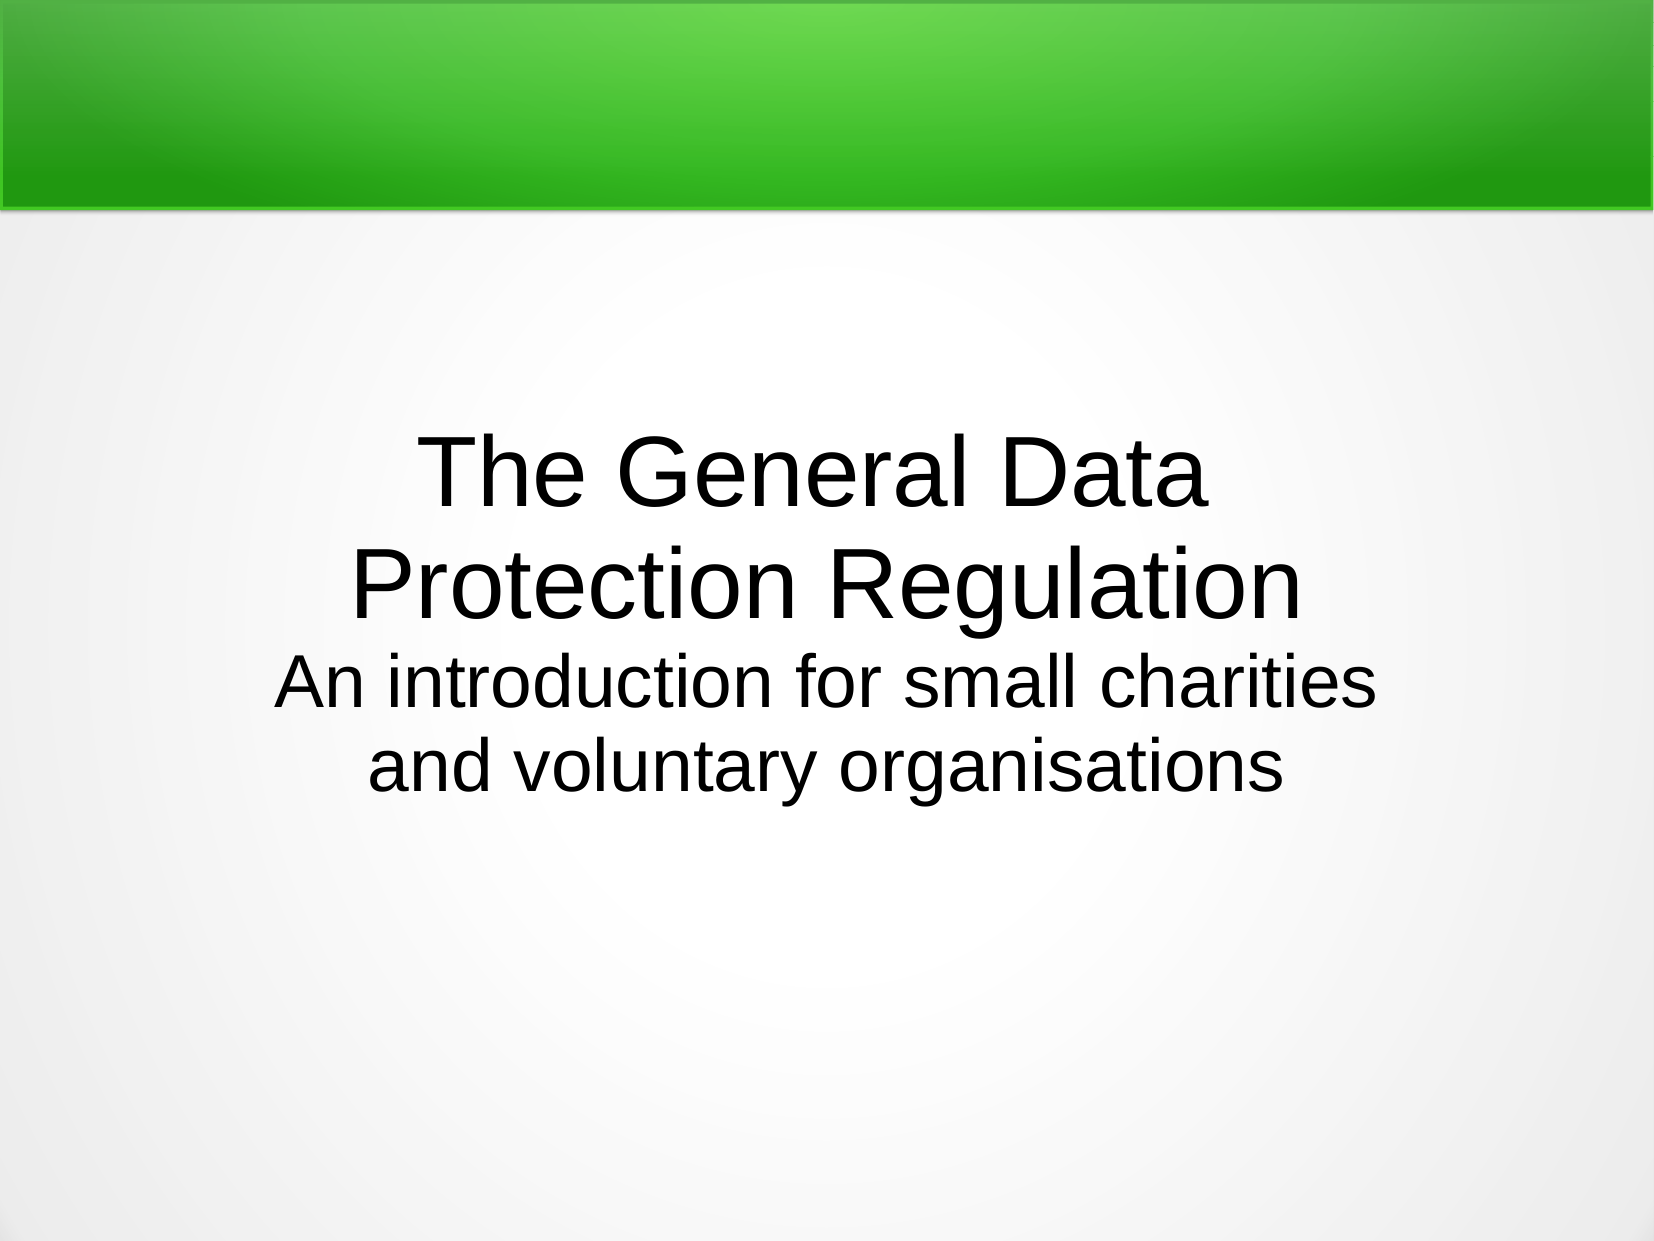

# The General Data
Protection Regulation
An introduction for small charities
and voluntary organisations